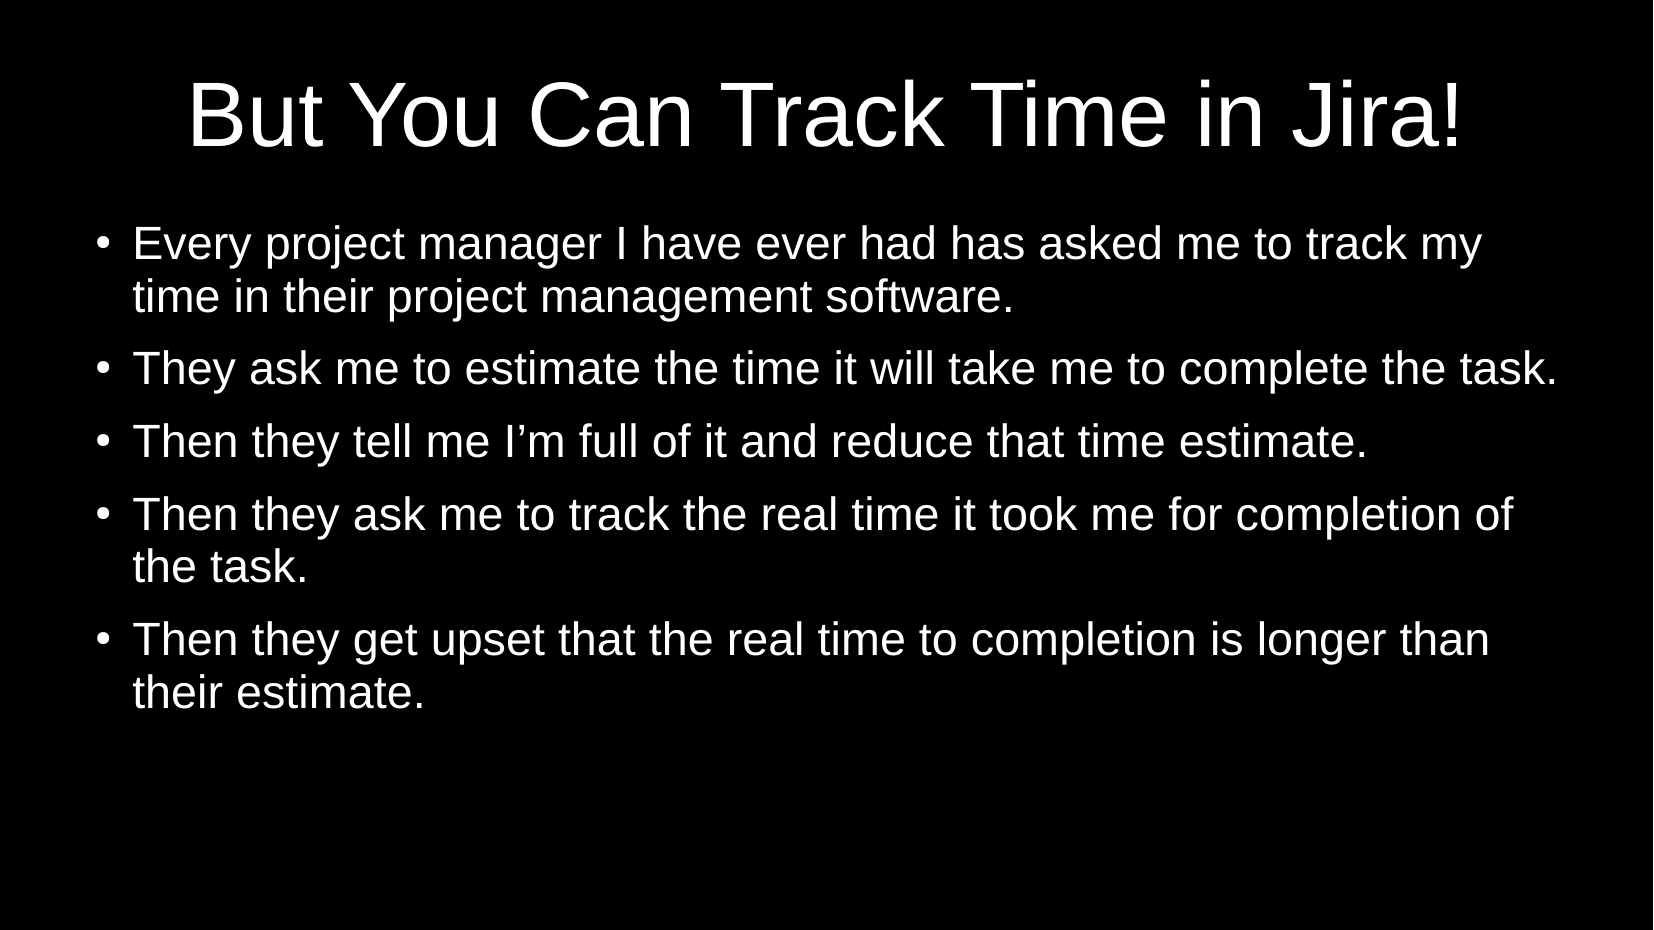

# But You Can Track Time in Jira!
Every project manager I have ever had has asked me to track my time in their project management software.
They ask me to estimate the time it will take me to complete the task.
Then they tell me I’m full of it and reduce that time estimate.
Then they ask me to track the real time it took me for completion of the task.
Then they get upset that the real time to completion is longer than their estimate.